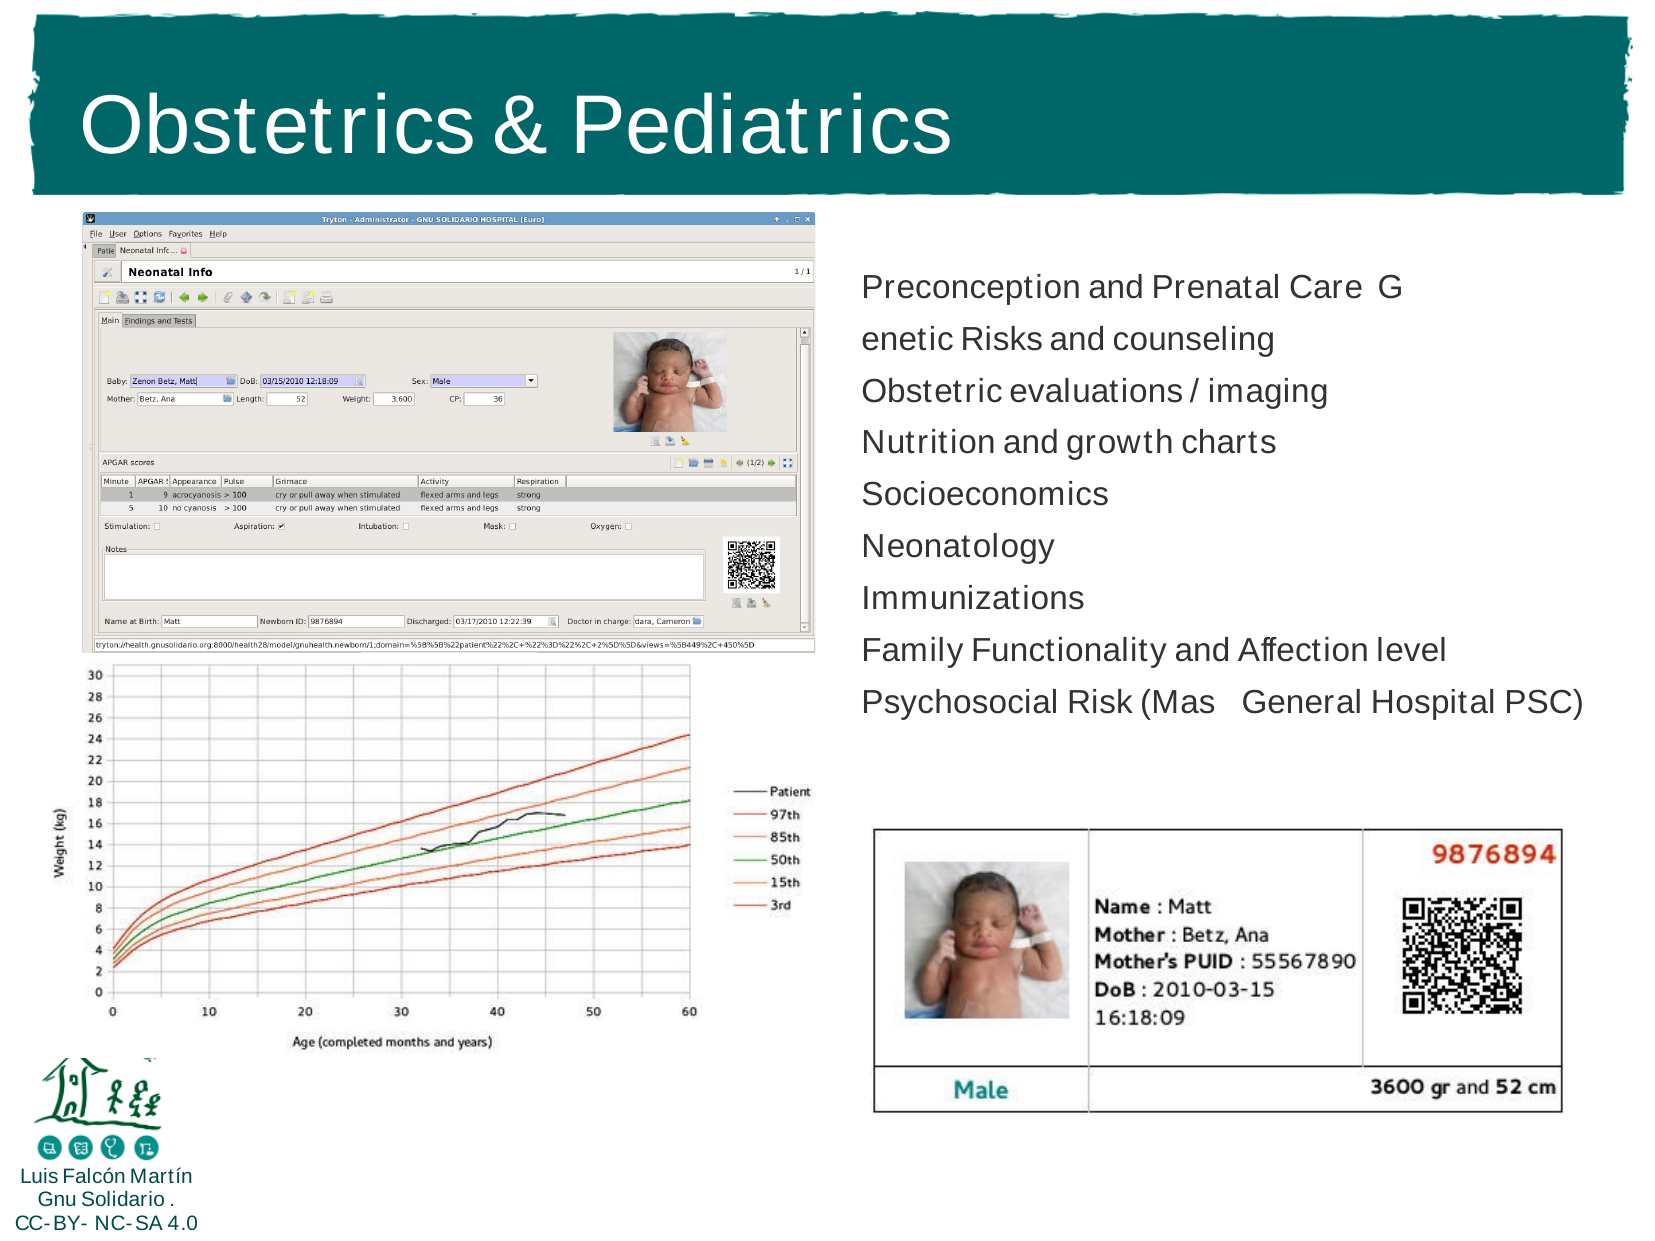

# Obstetrics&Pediatrics
PreconceptionandPrenatalCareGeneticRisksandcounseling Obstetricevaluations/imaging Nutritionandgrowthcharts Socioeconomics
Neonatology Immunizations
FamilyFunctionalityandAffectionlevel PsychosocialRisk(Mas GeneralHospitalPSC)
LuisFalcónMartín
GnuSolidario.
CC-BY-NC-SA4.0